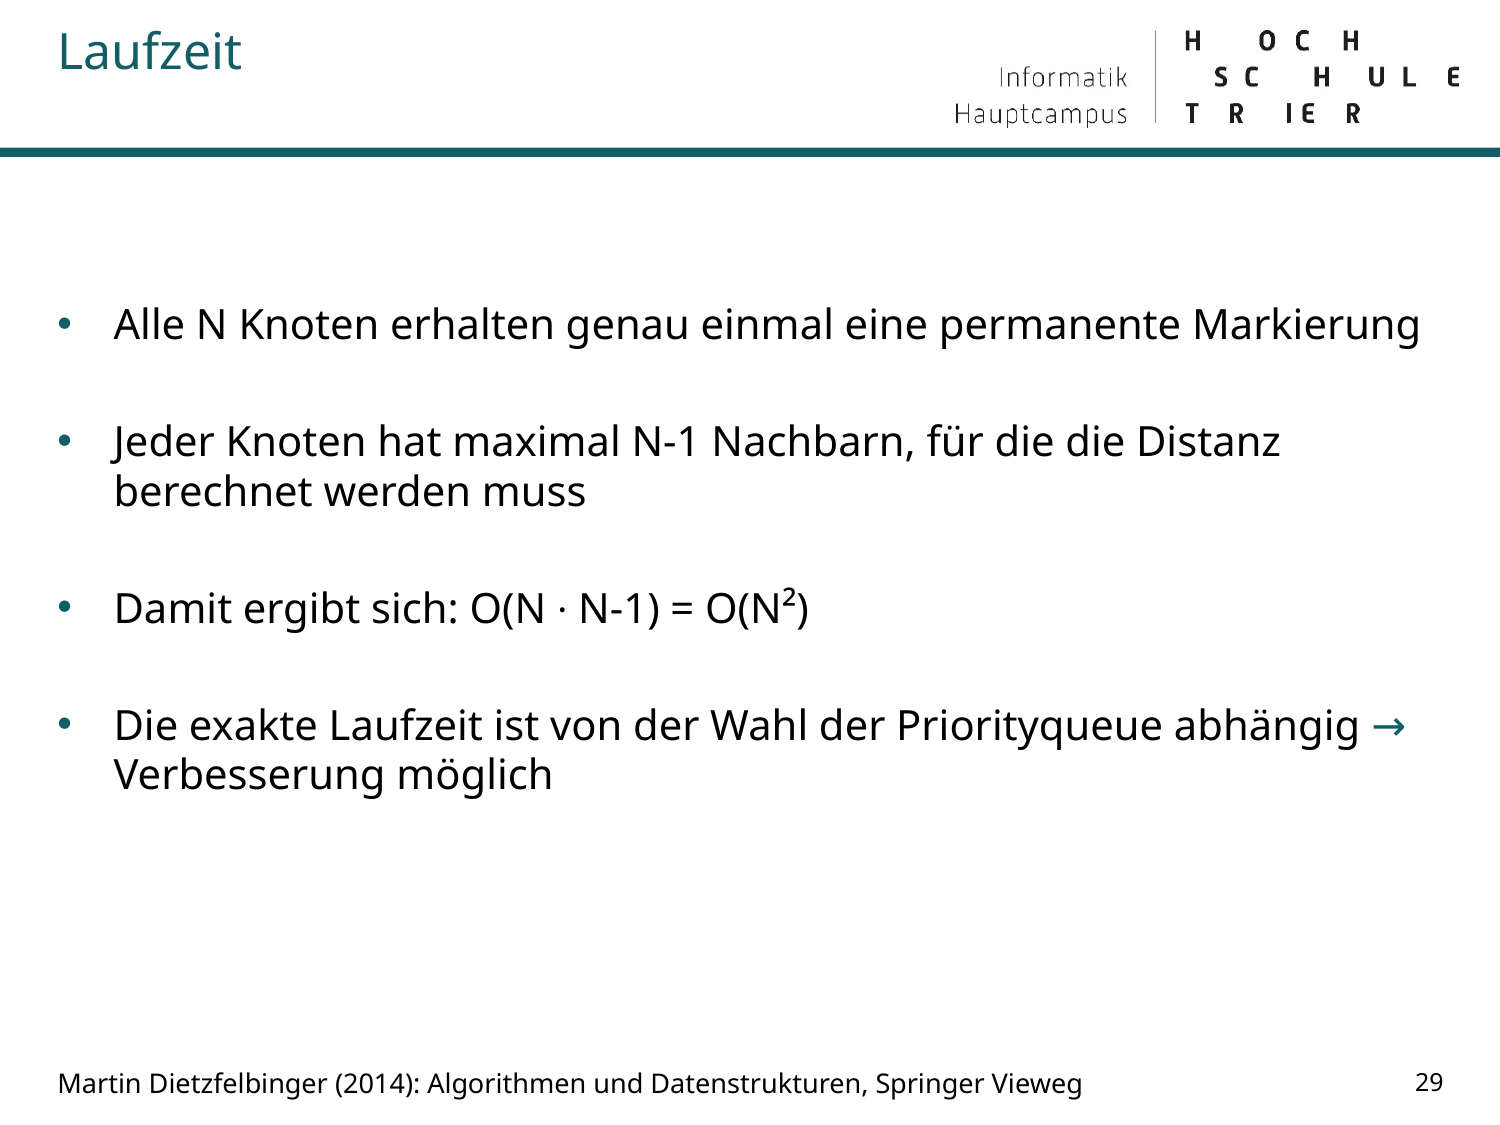

Laufzeit
# Alle N Knoten erhalten genau einmal eine permanente Markierung
Jeder Knoten hat maximal N-1 Nachbarn, für die die Distanz berechnet werden muss
Damit ergibt sich: O(N · N-1) = O(N²)
Die exakte Laufzeit ist von der Wahl der Priorityqueue abhängig → Verbesserung möglich
Martin Dietzfelbinger (2014): Algorithmen und Datenstrukturen, Springer Vieweg